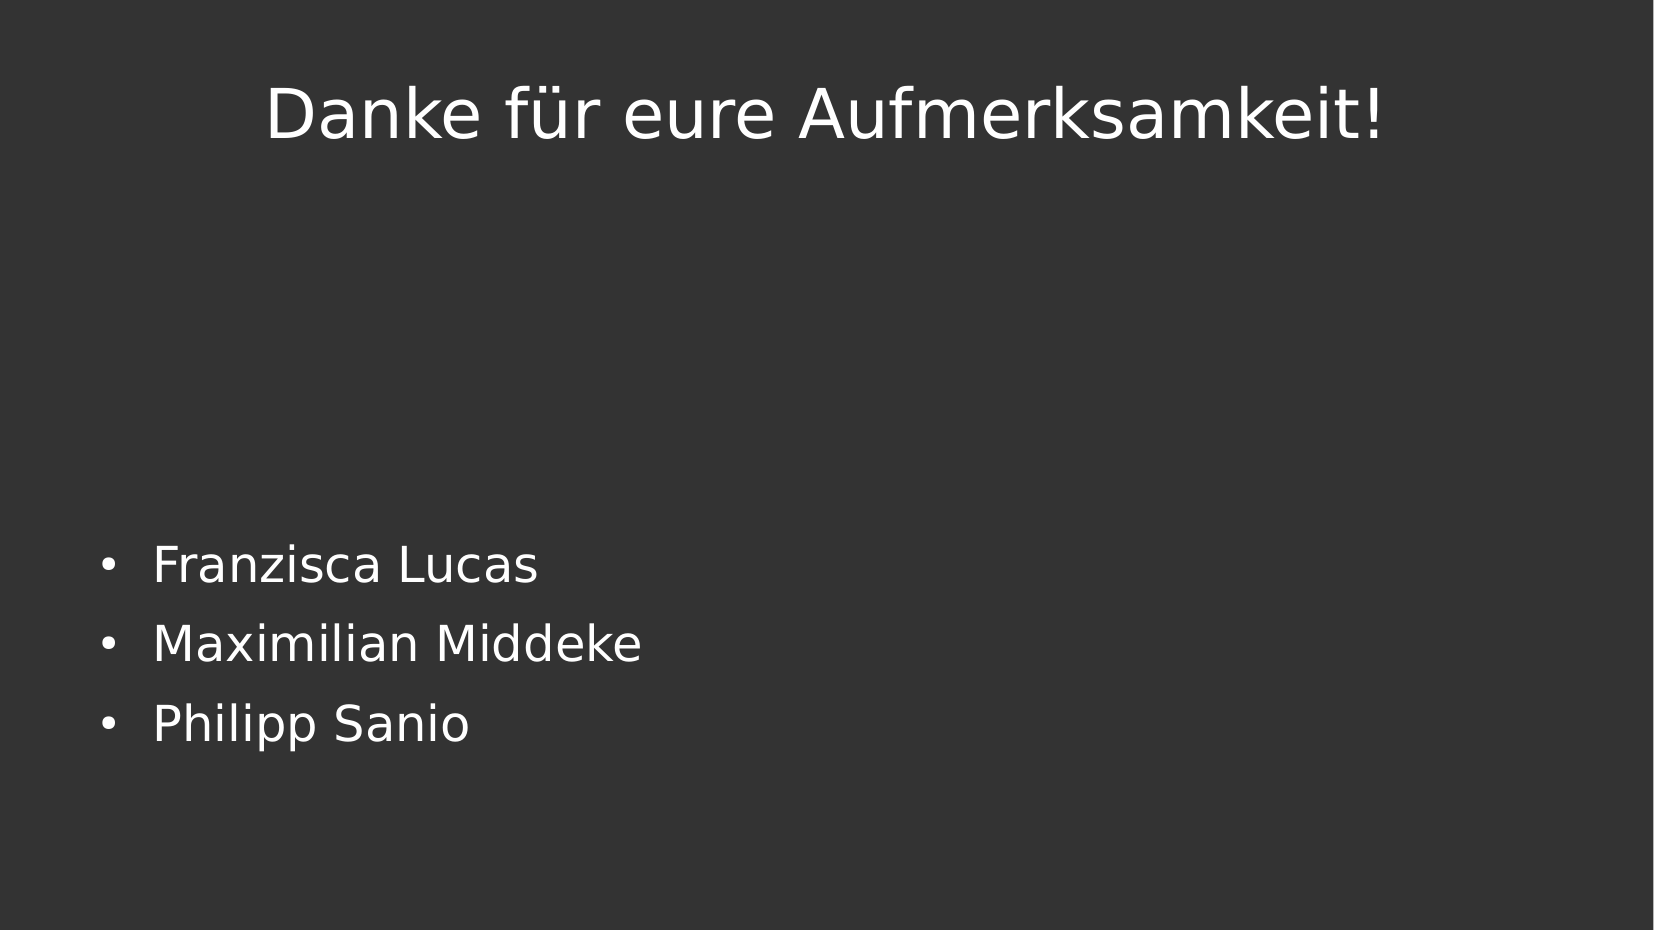

# Danke für eure Aufmerksamkeit!
Franzisca Lucas
Maximilian Middeke
Philipp Sanio